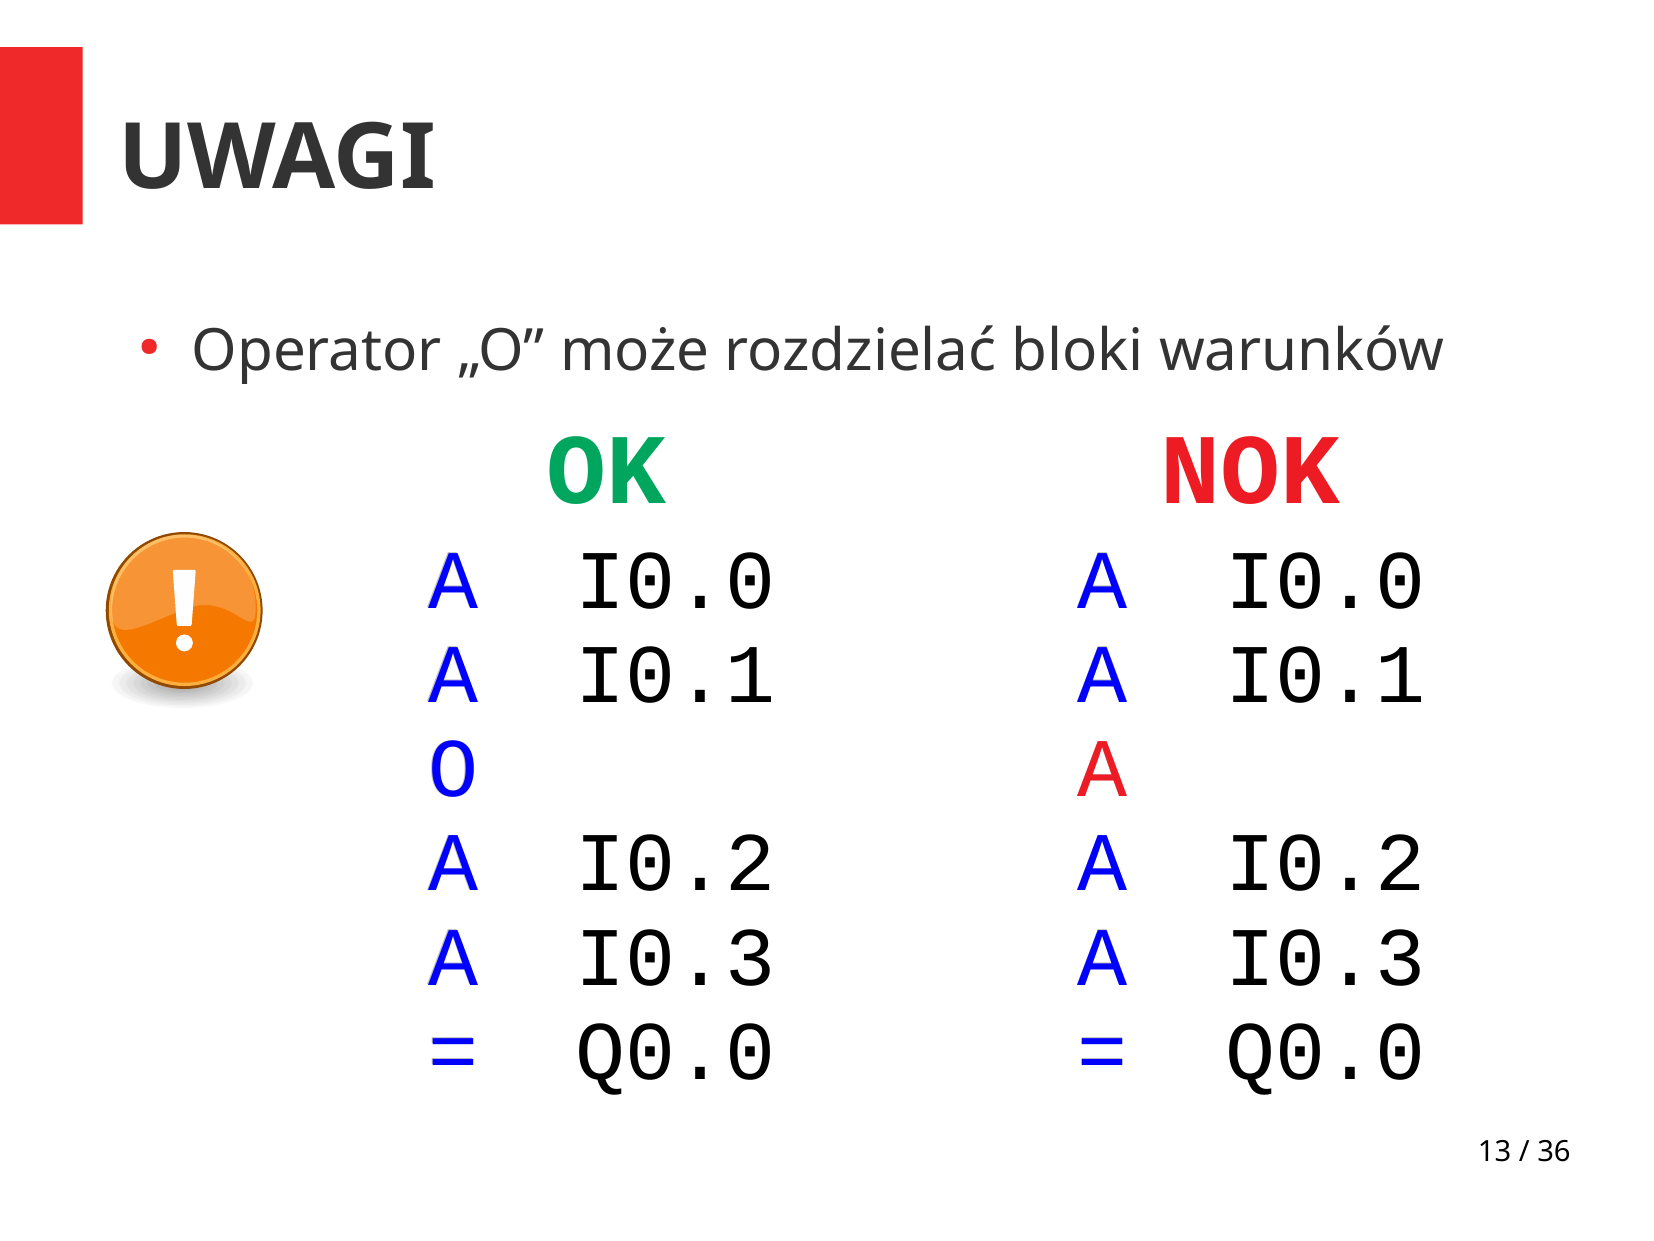

# UWAGI
Operator „O” może rozdzielać bloki warunków
OK
NOK
A		I0.0
A		I0.1
O
A		I0.2
A		I0.3
=		Q0.0
A		I0.0
A		I0.1
A
A		I0.2
A		I0.3
=		Q0.0
13